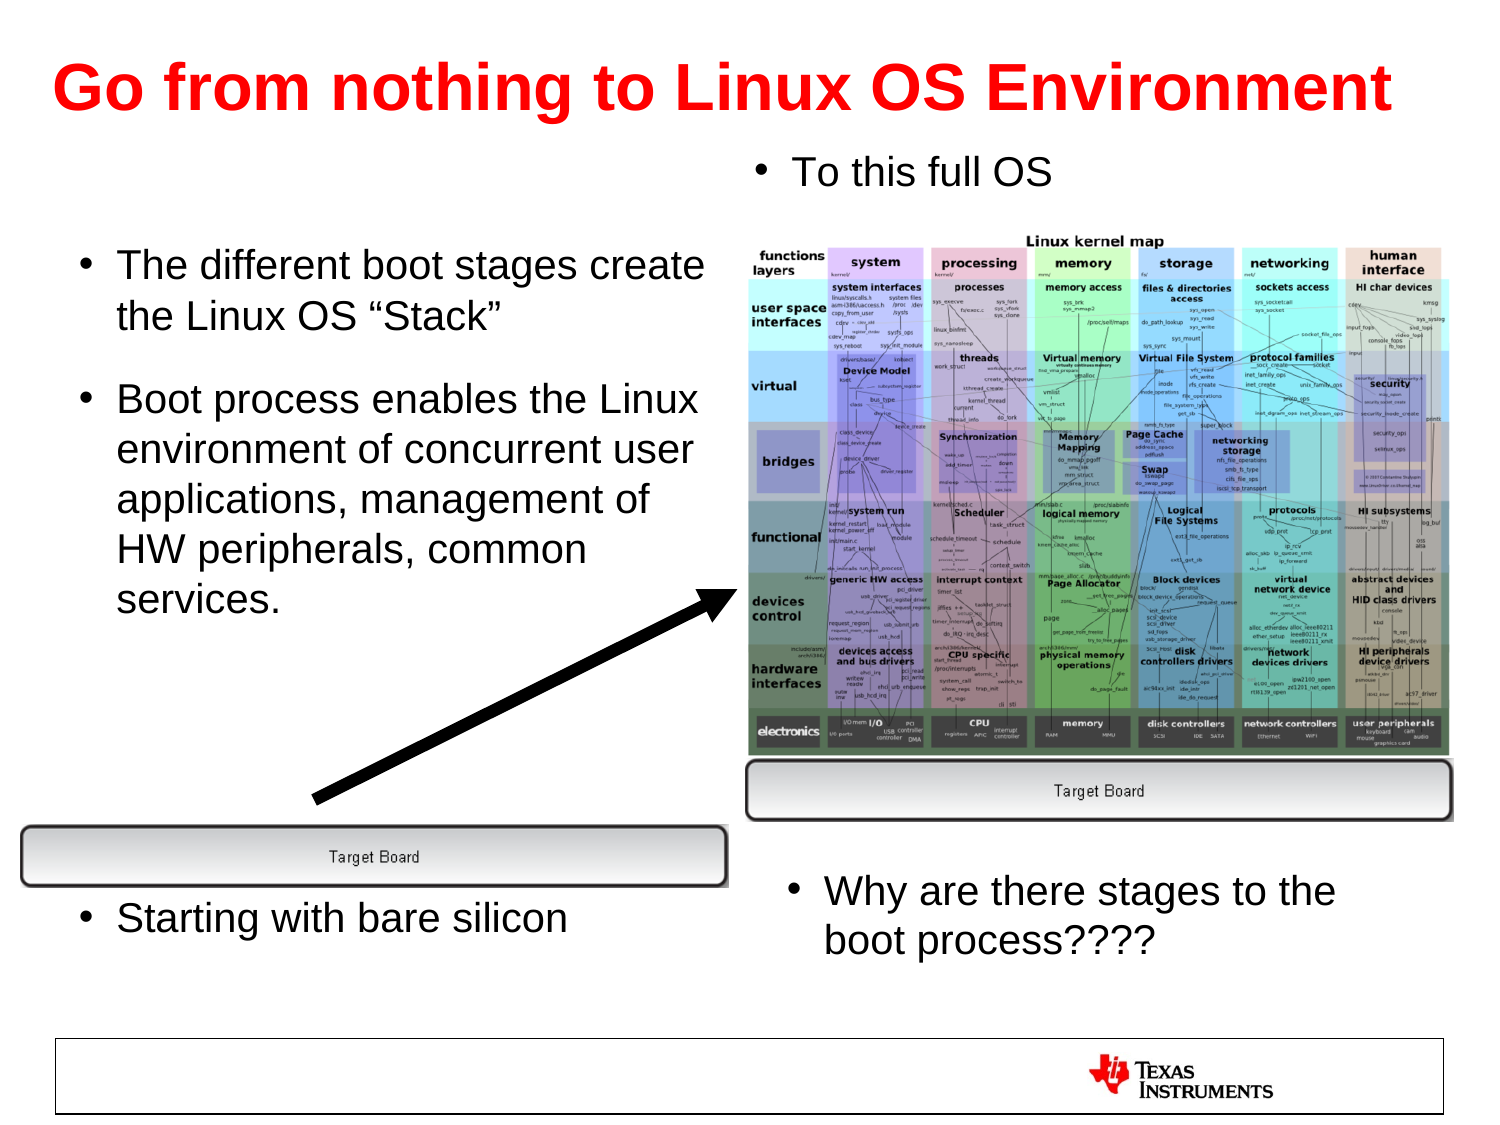

# Go from nothing to Linux OS Environment
To this full OS
The different boot stages create the Linux OS “Stack”
Boot process enables the Linux environment of concurrent user applications, management of HW peripherals, common services.
Why are there stages to the boot process????
Starting with bare silicon